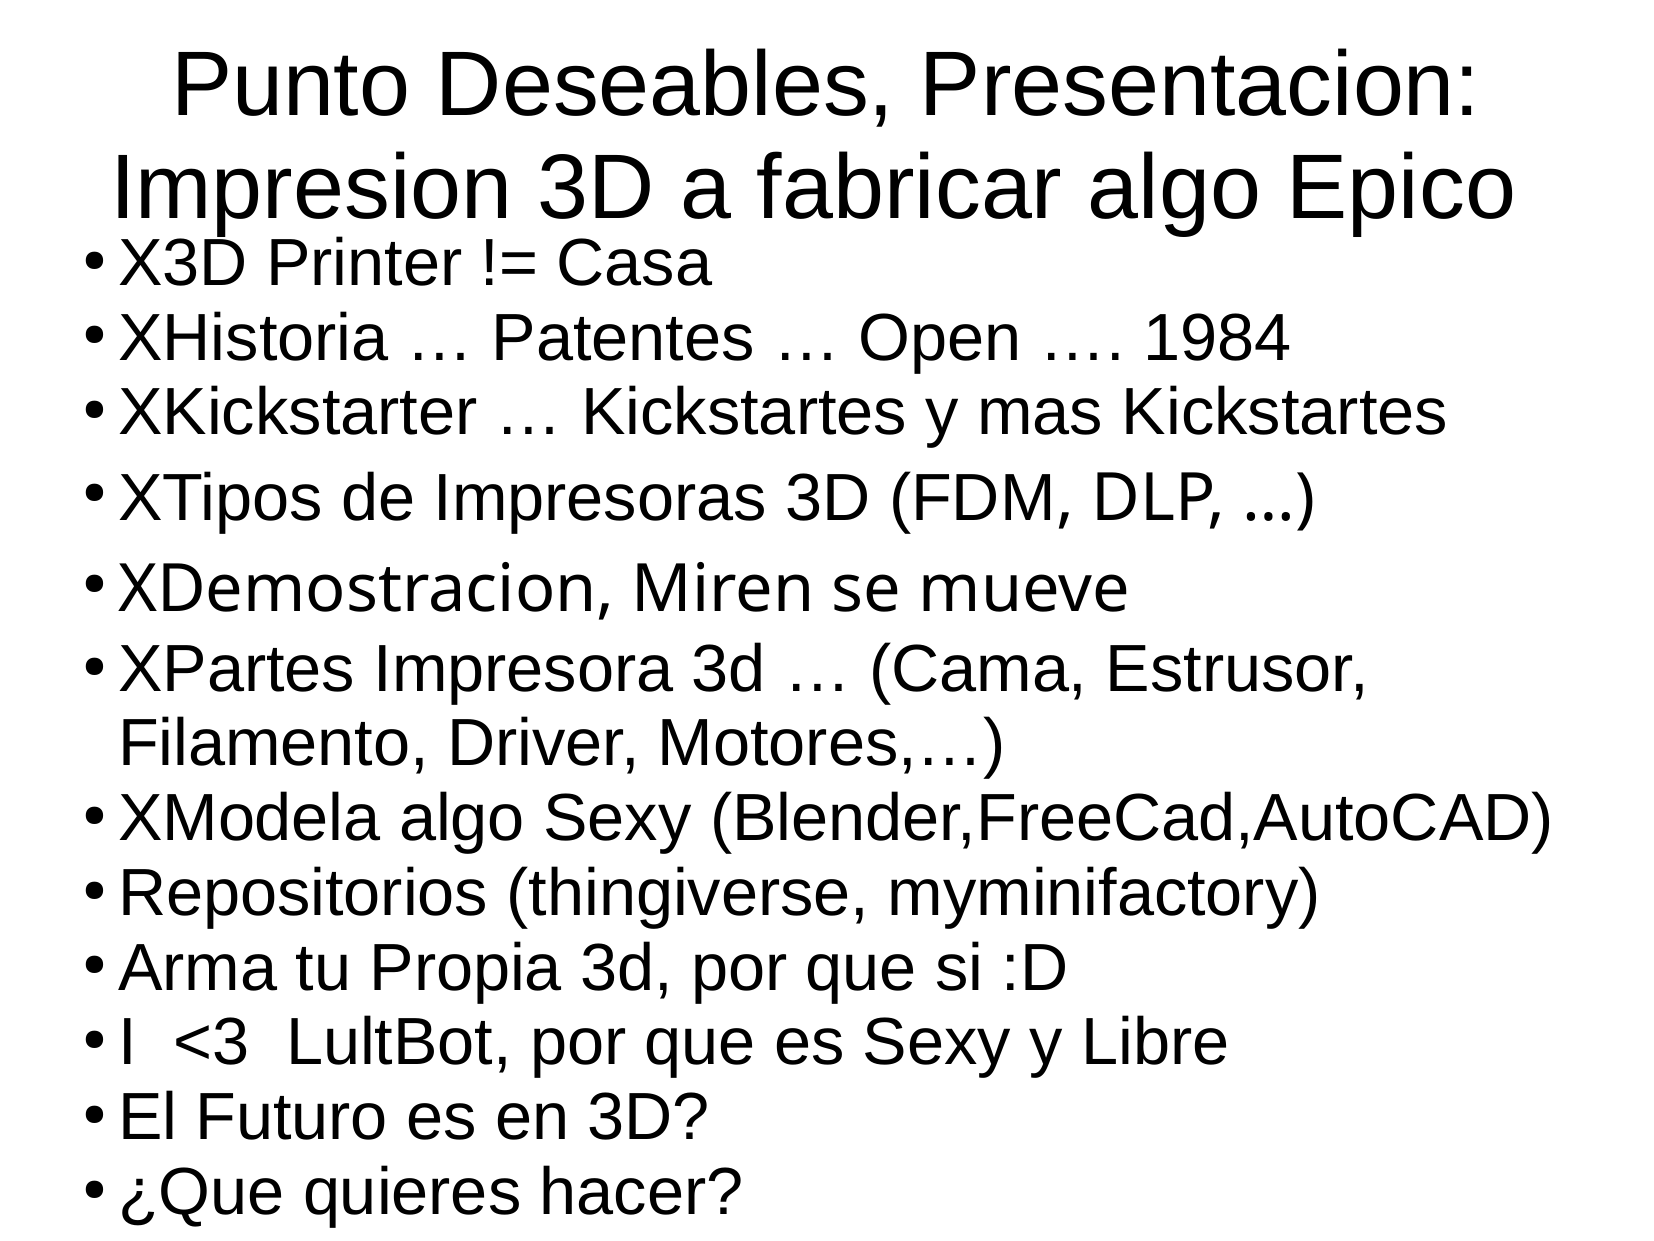

# Punto Deseables, Presentacion: Impresion 3D a fabricar algo Epico
X3D Printer != Casa
XHistoria … Patentes … Open …. 1984
XKickstarter … Kickstartes y mas Kickstartes
XTipos de Impresoras 3D (FDM, DLP, …)
XDemostracion, Miren se mueve
XPartes Impresora 3d … (Cama, Estrusor, Filamento, Driver, Motores,…)
XModela algo Sexy (Blender,FreeCad,AutoCAD)
Repositorios (thingiverse, myminifactory)
Arma tu Propia 3d, por que si :D
I <3 LultBot, por que es Sexy y Libre
El Futuro es en 3D?
¿Que quieres hacer?